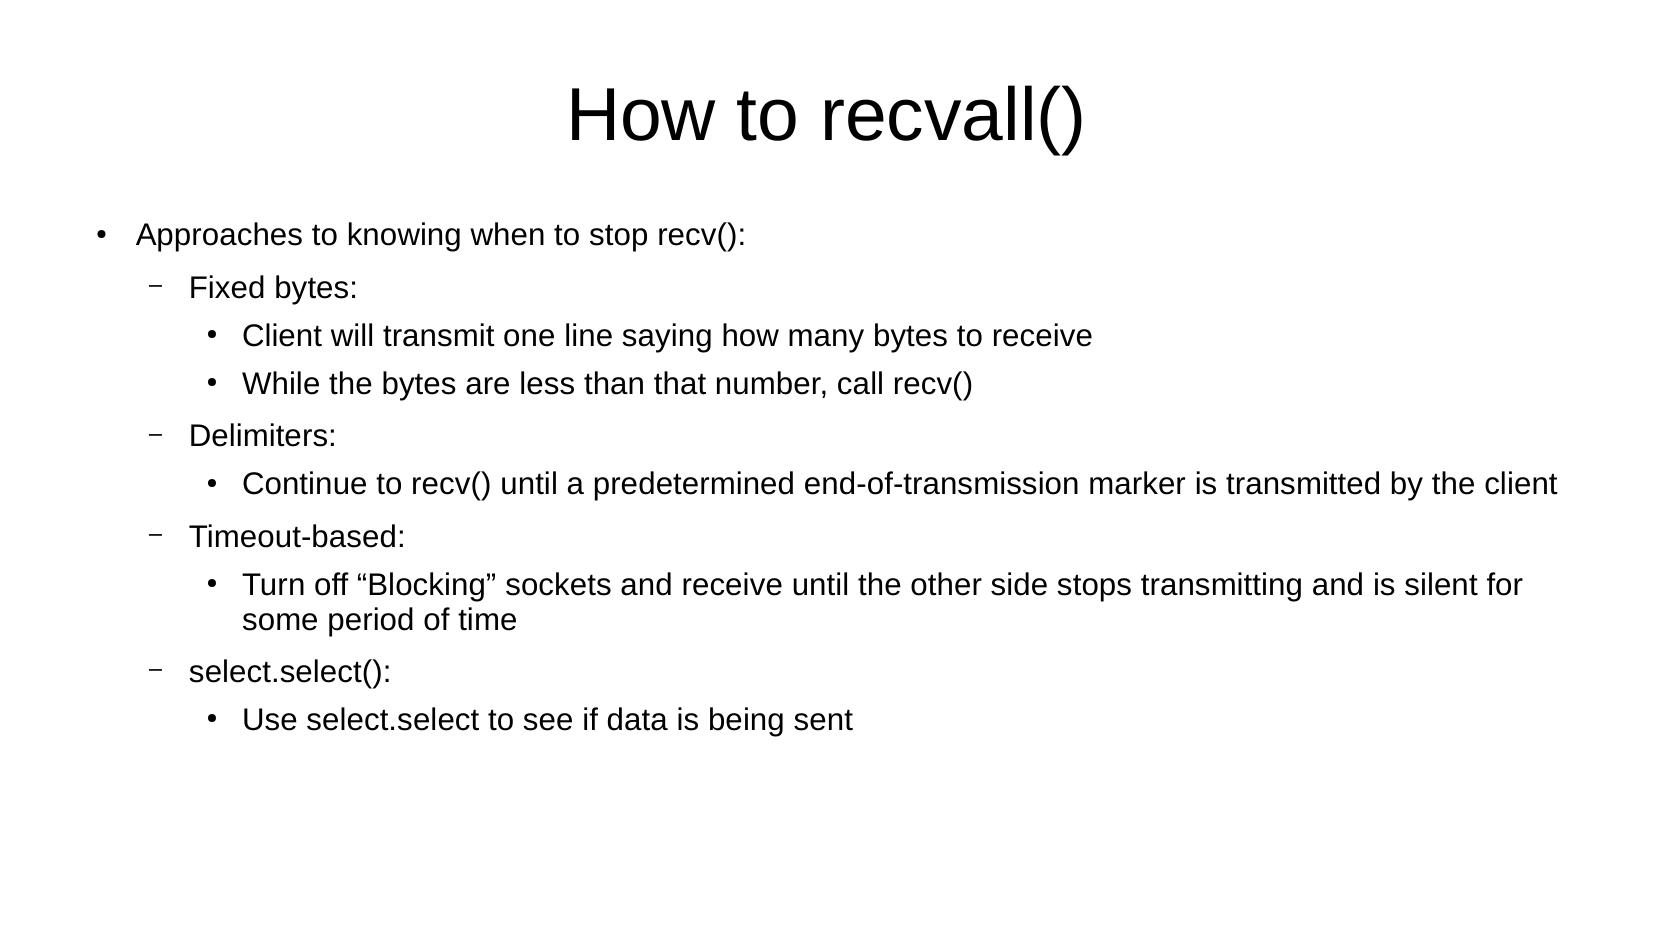

# How to recvall()
Approaches to knowing when to stop recv():
Fixed bytes:
Client will transmit one line saying how many bytes to receive
While the bytes are less than that number, call recv()
Delimiters:
Continue to recv() until a predetermined end-of-transmission marker is transmitted by the client
Timeout-based:
Turn off “Blocking” sockets and receive until the other side stops transmitting and is silent for some period of time
select.select():
Use select.select to see if data is being sent